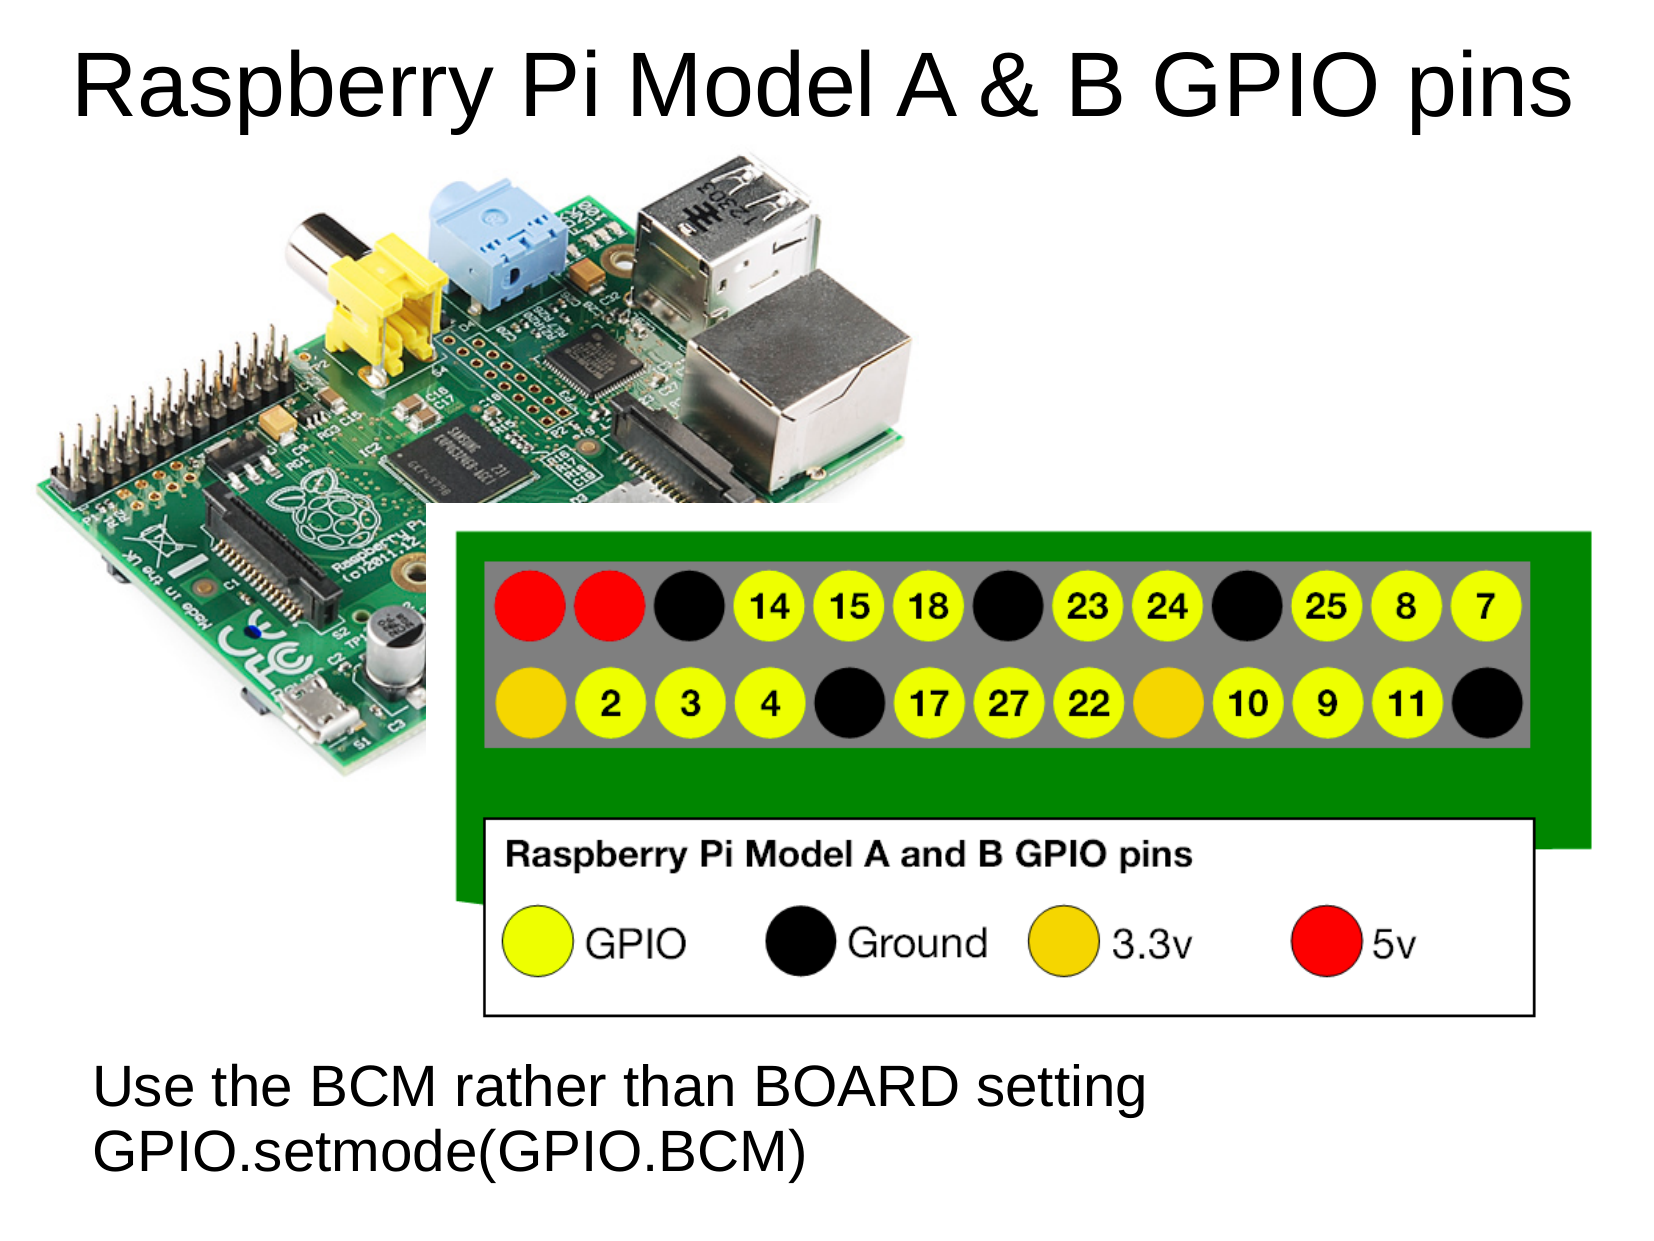

# Raspberry Pi Model A & B GPIO pins
Use the BCM rather than BOARD setting
GPIO.setmode(GPIO.BCM)